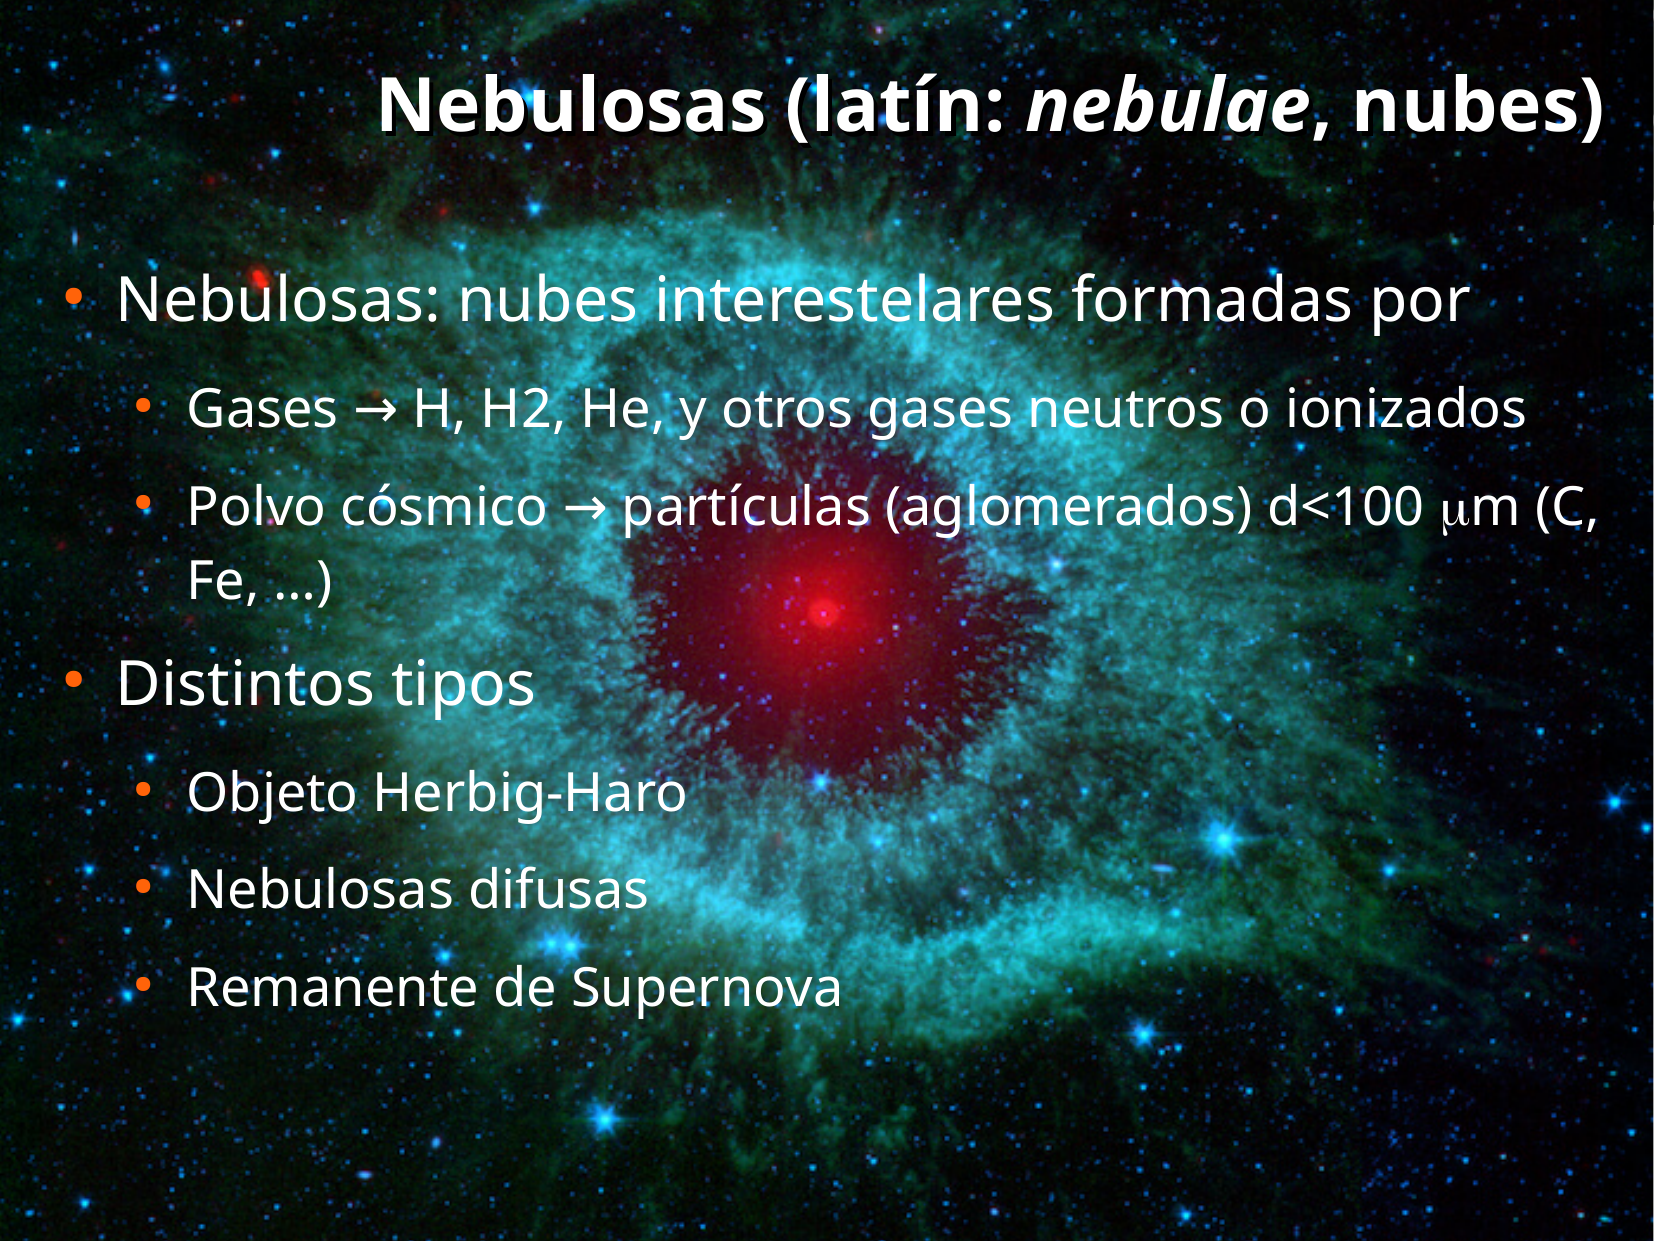

# Nebulosas (latín: nebulae, nubes)
Nebulosas: nubes interestelares formadas por
Gases → H, H2, He, y otros gases neutros o ionizados
Polvo cósmico → partículas (aglomerados) d<100 mm (C, Fe, …)
Distintos tipos
Objeto Herbig-Haro
Nebulosas difusas
Remanente de Supernova
H. Asorey - Física IV B
13